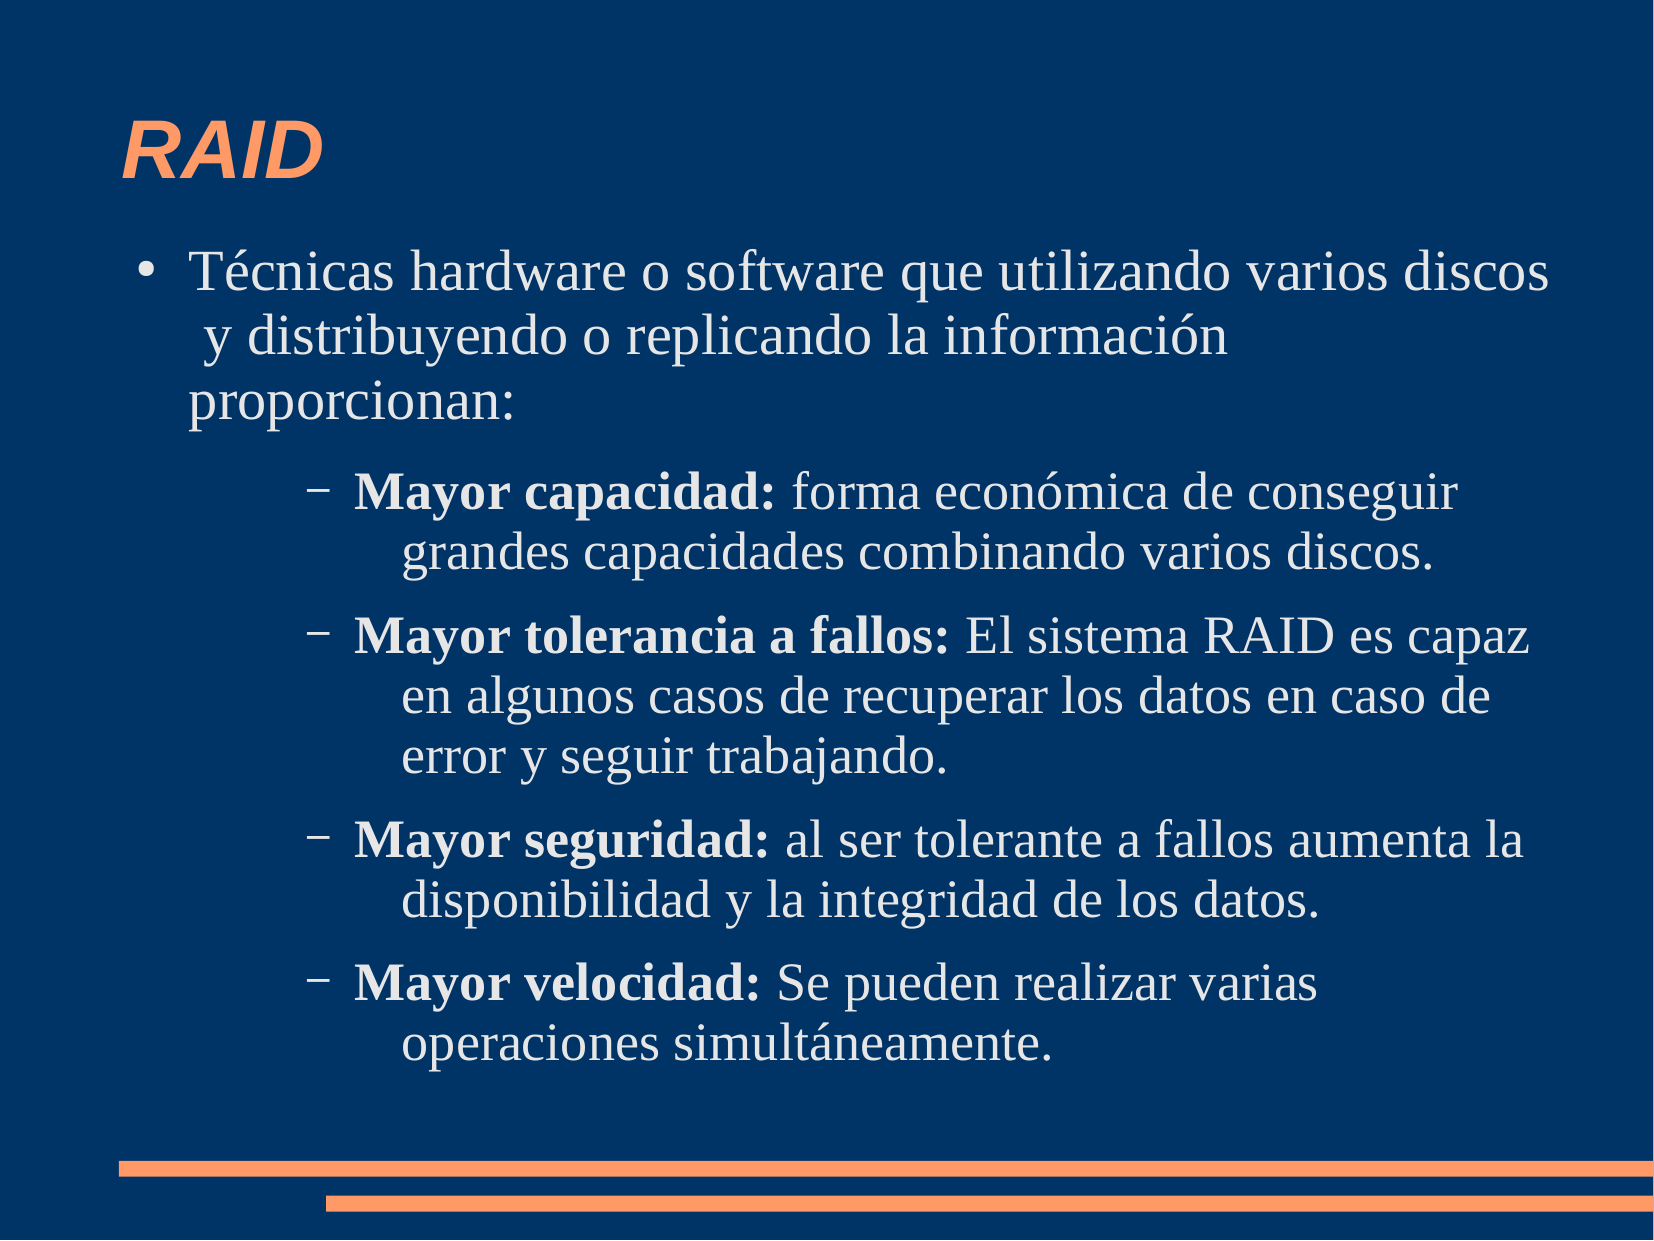

# RAID
Técnicas hardware o software que utilizando varios discos y distribuyendo o replicando la información proporcionan:
Mayor capacidad: forma económica de conseguir grandes capacidades combinando varios discos.
Mayor tolerancia a fallos: El sistema RAID es capaz en algunos casos de recuperar los datos en caso de error y seguir trabajando.
Mayor seguridad: al ser tolerante a fallos aumenta la disponibilidad y la integridad de los datos.
Mayor velocidad: Se pueden realizar varias operaciones simultáneamente.